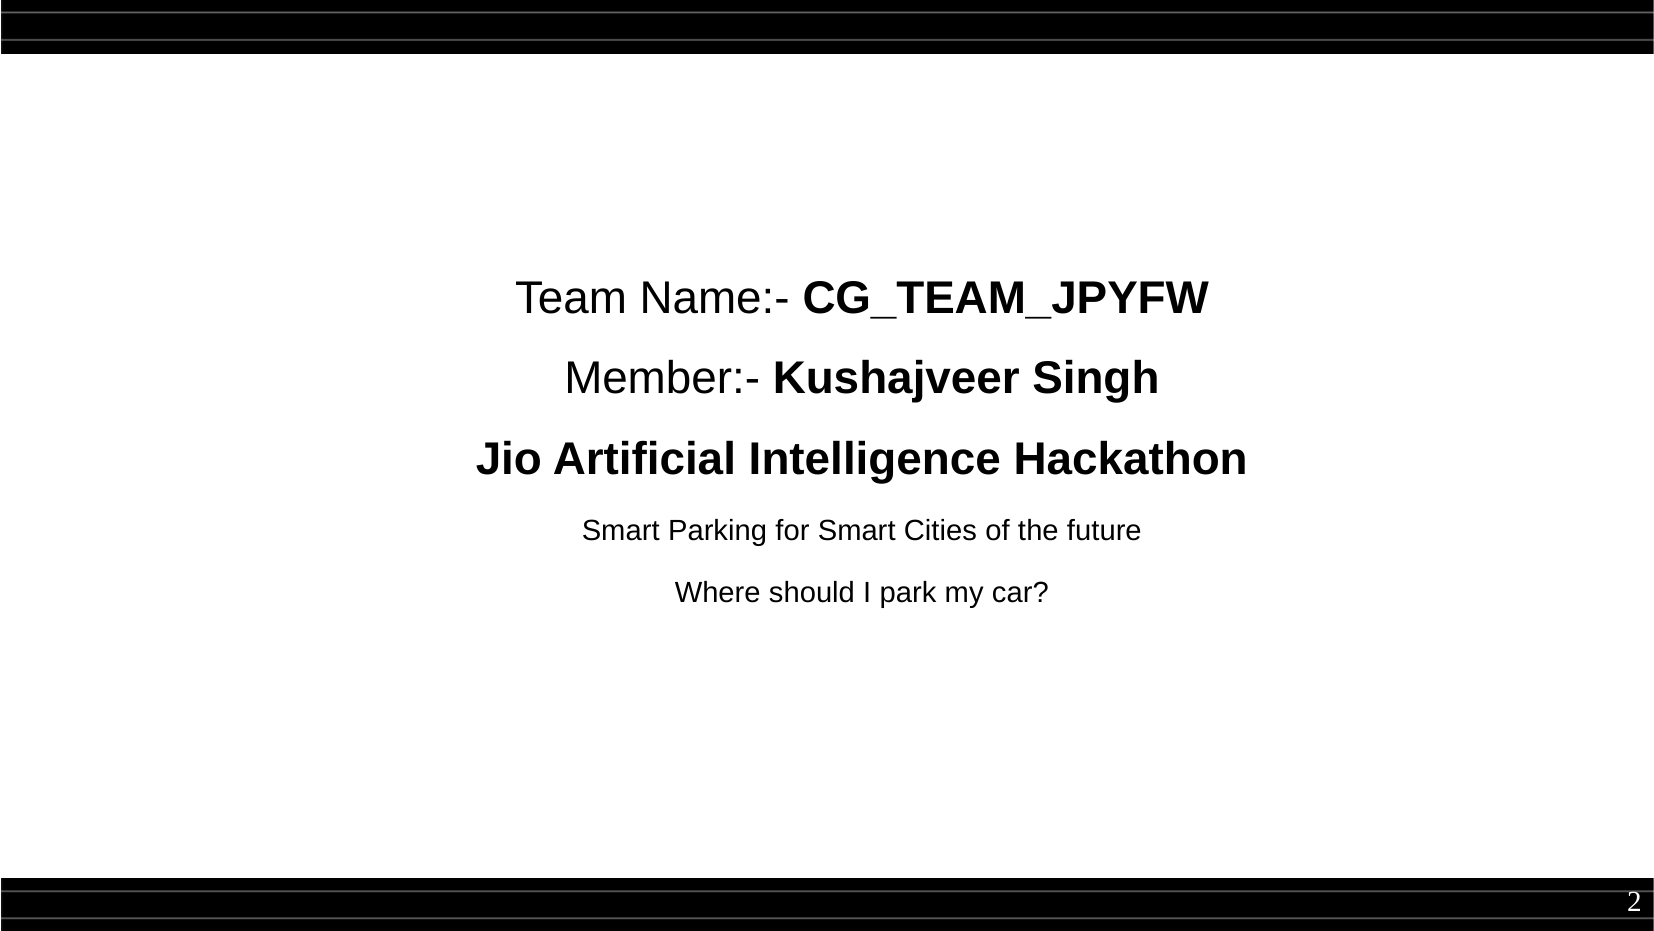

#
Team Name:- CG_TEAM_JPYFW
Member:- Kushajveer Singh
Jio Artificial Intelligence Hackathon
Smart Parking for Smart Cities of the future
Where should I park my car?